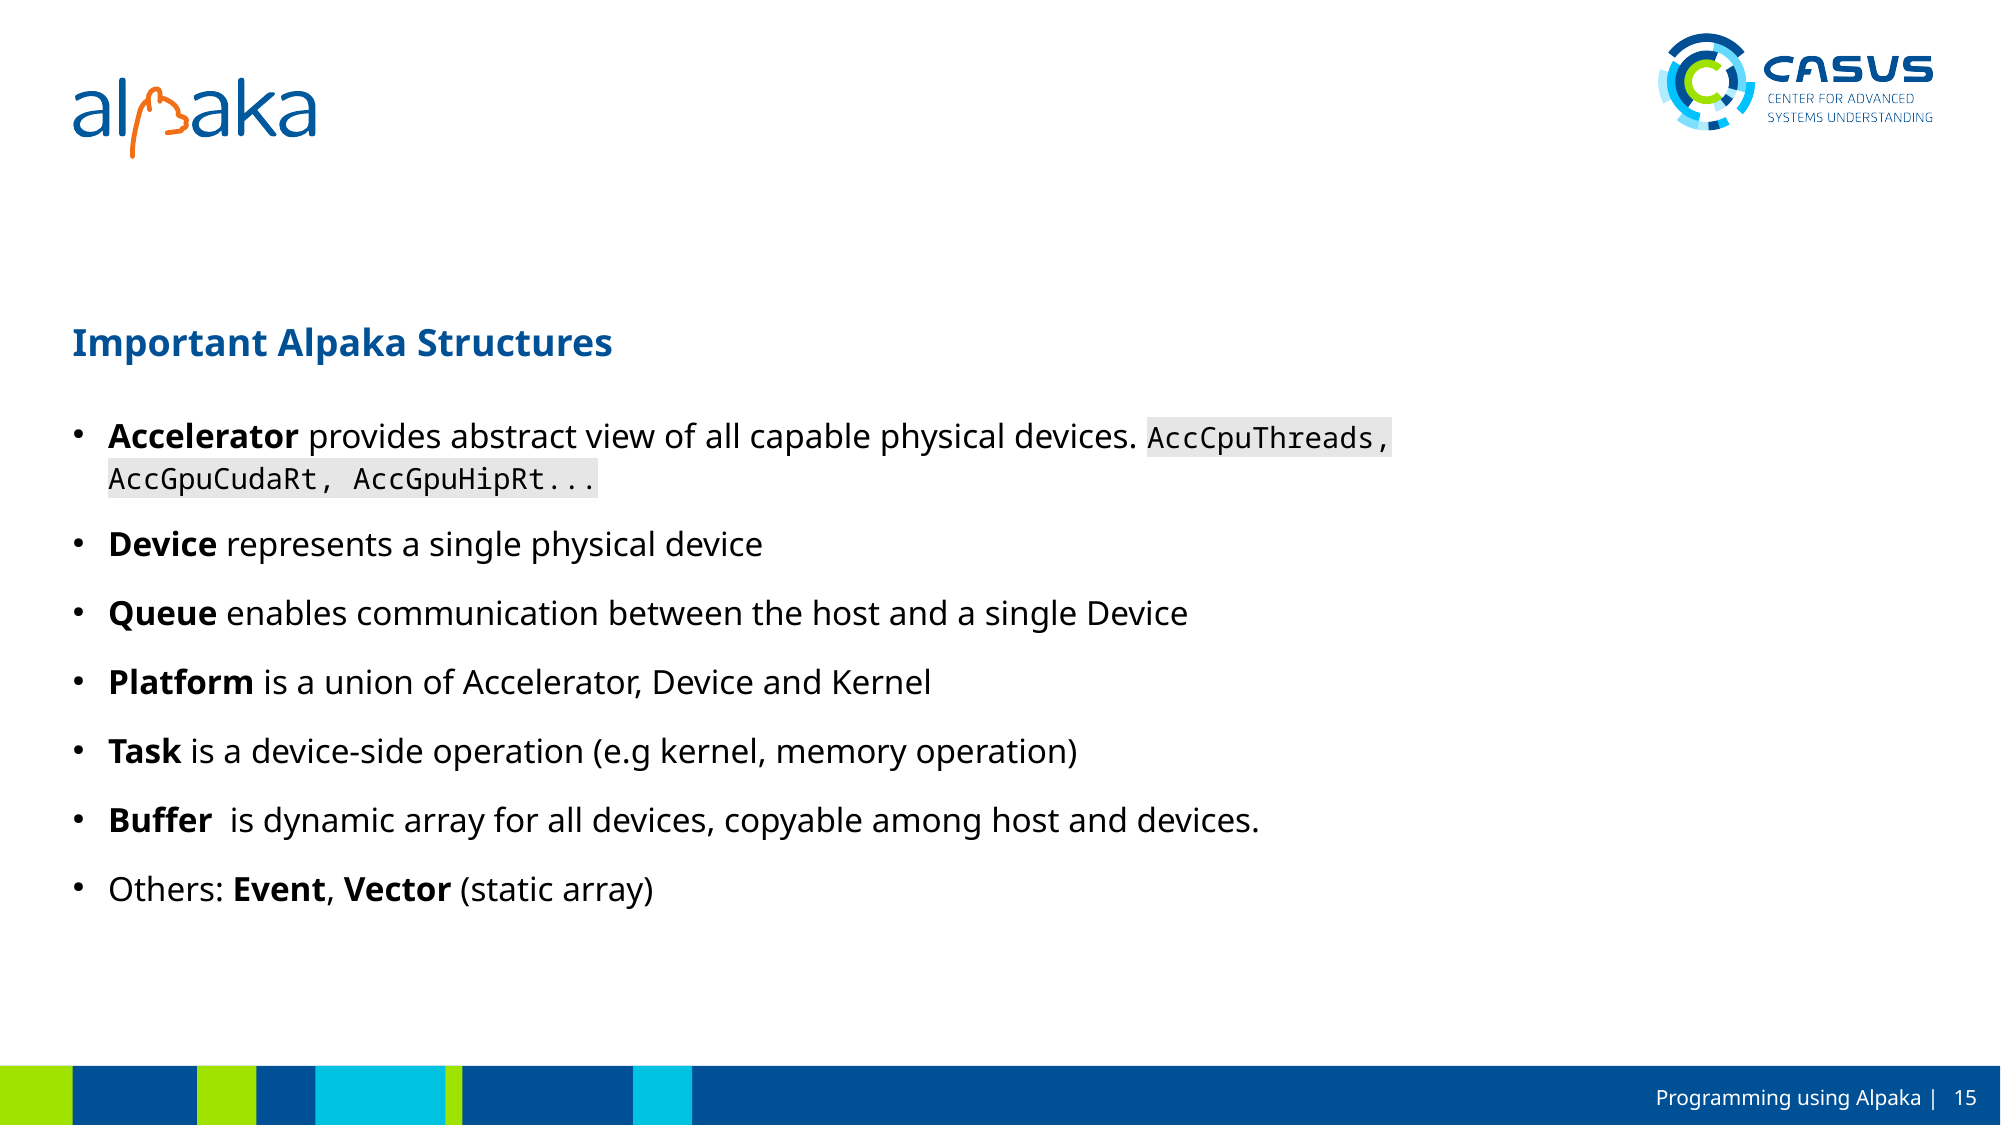

#
Important Alpaka Structures
Accelerator provides abstract view of all capable physical devices. AccCpuThreads, AccGpuCudaRt, AccGpuHipRt...
Device represents a single physical device
Queue enables communication between the host and a single Device
Platform is a union of Accelerator, Device and Kernel
Task is a device-side operation (e.g kernel, memory operation)
Buffer is dynamic array for all devices, copyable among host and devices.
Others: Event, Vector (static array)
Programming using Alpaka
15